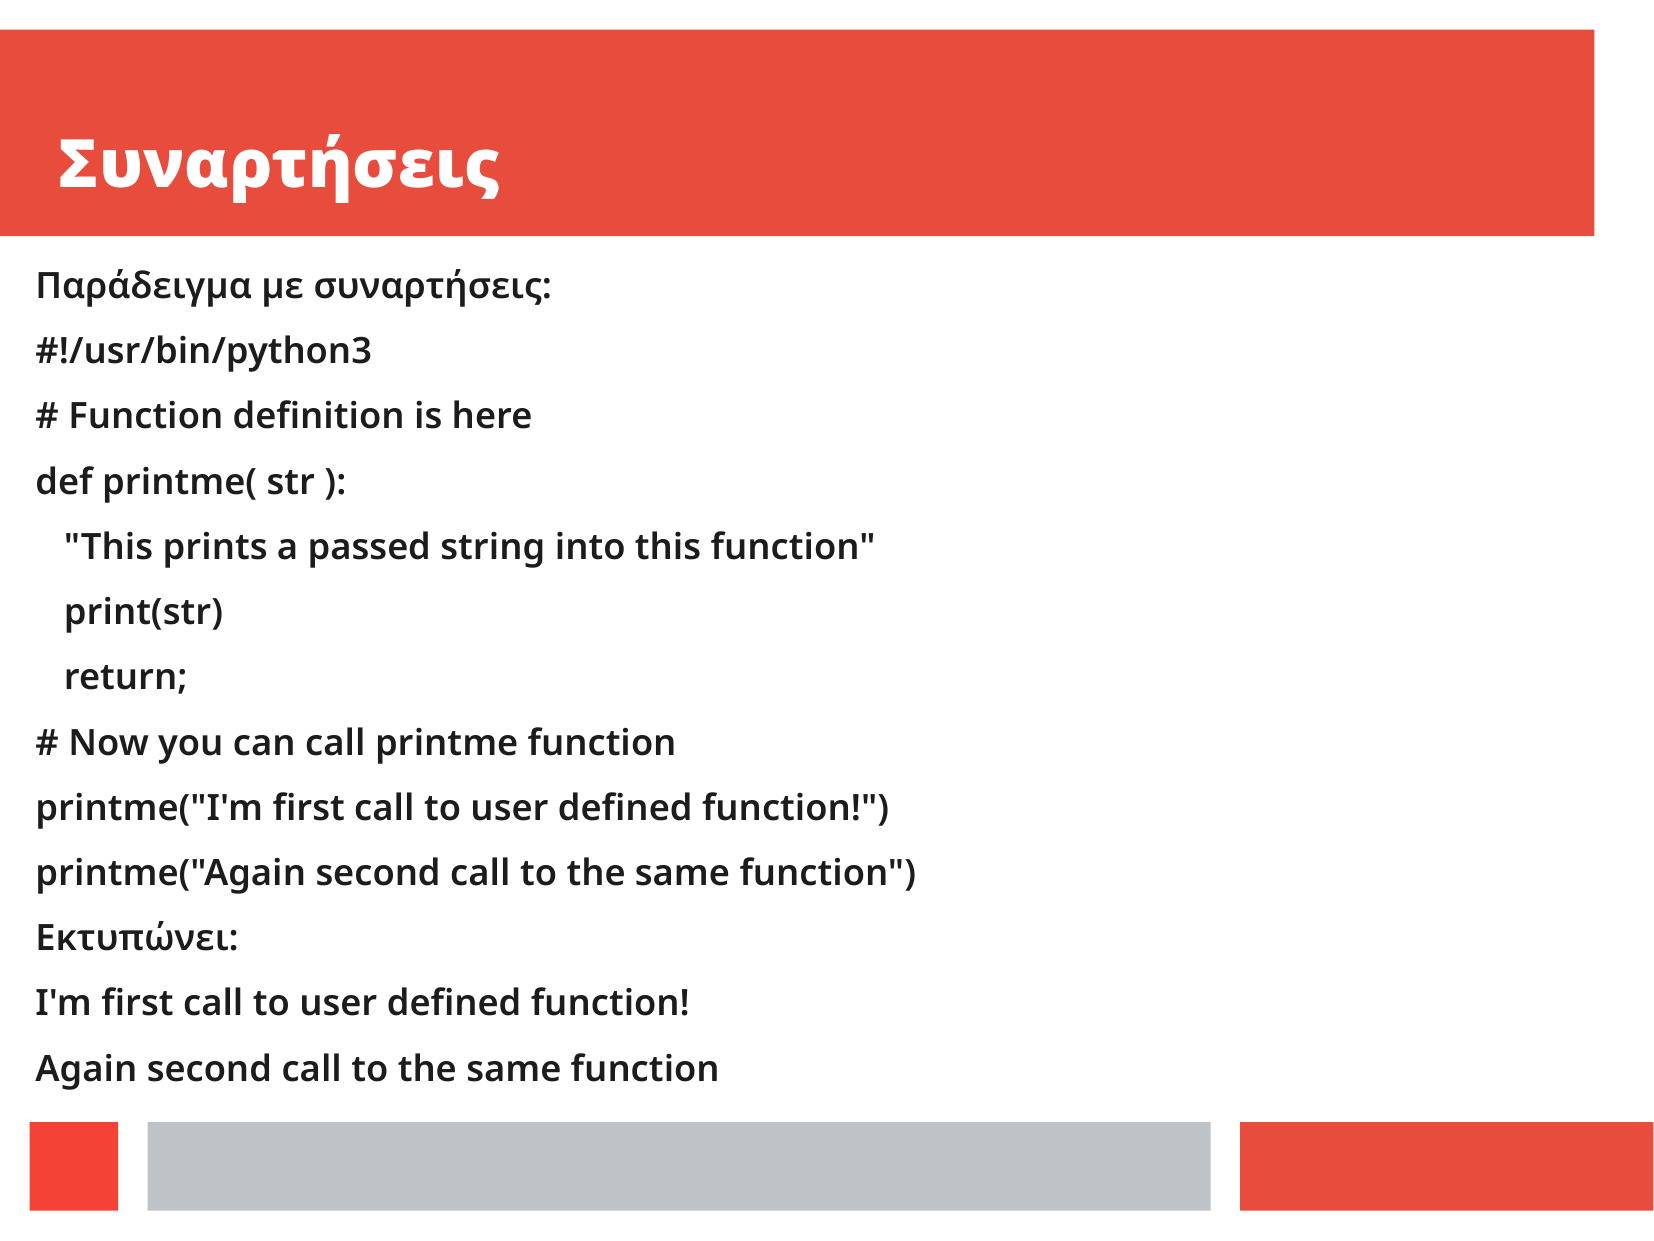

# Συναρτήσεις
Παράδειγμα με συναρτήσεις:
#!/usr/bin/python3
# Function definition is here
def printme( str ):
 "This prints a passed string into this function"
 print(str)
 return;
# Now you can call printme function
printme("I'm first call to user defined function!")
printme("Again second call to the same function")
Εκτυπώνει:
I'm first call to user defined function!
Again second call to the same function